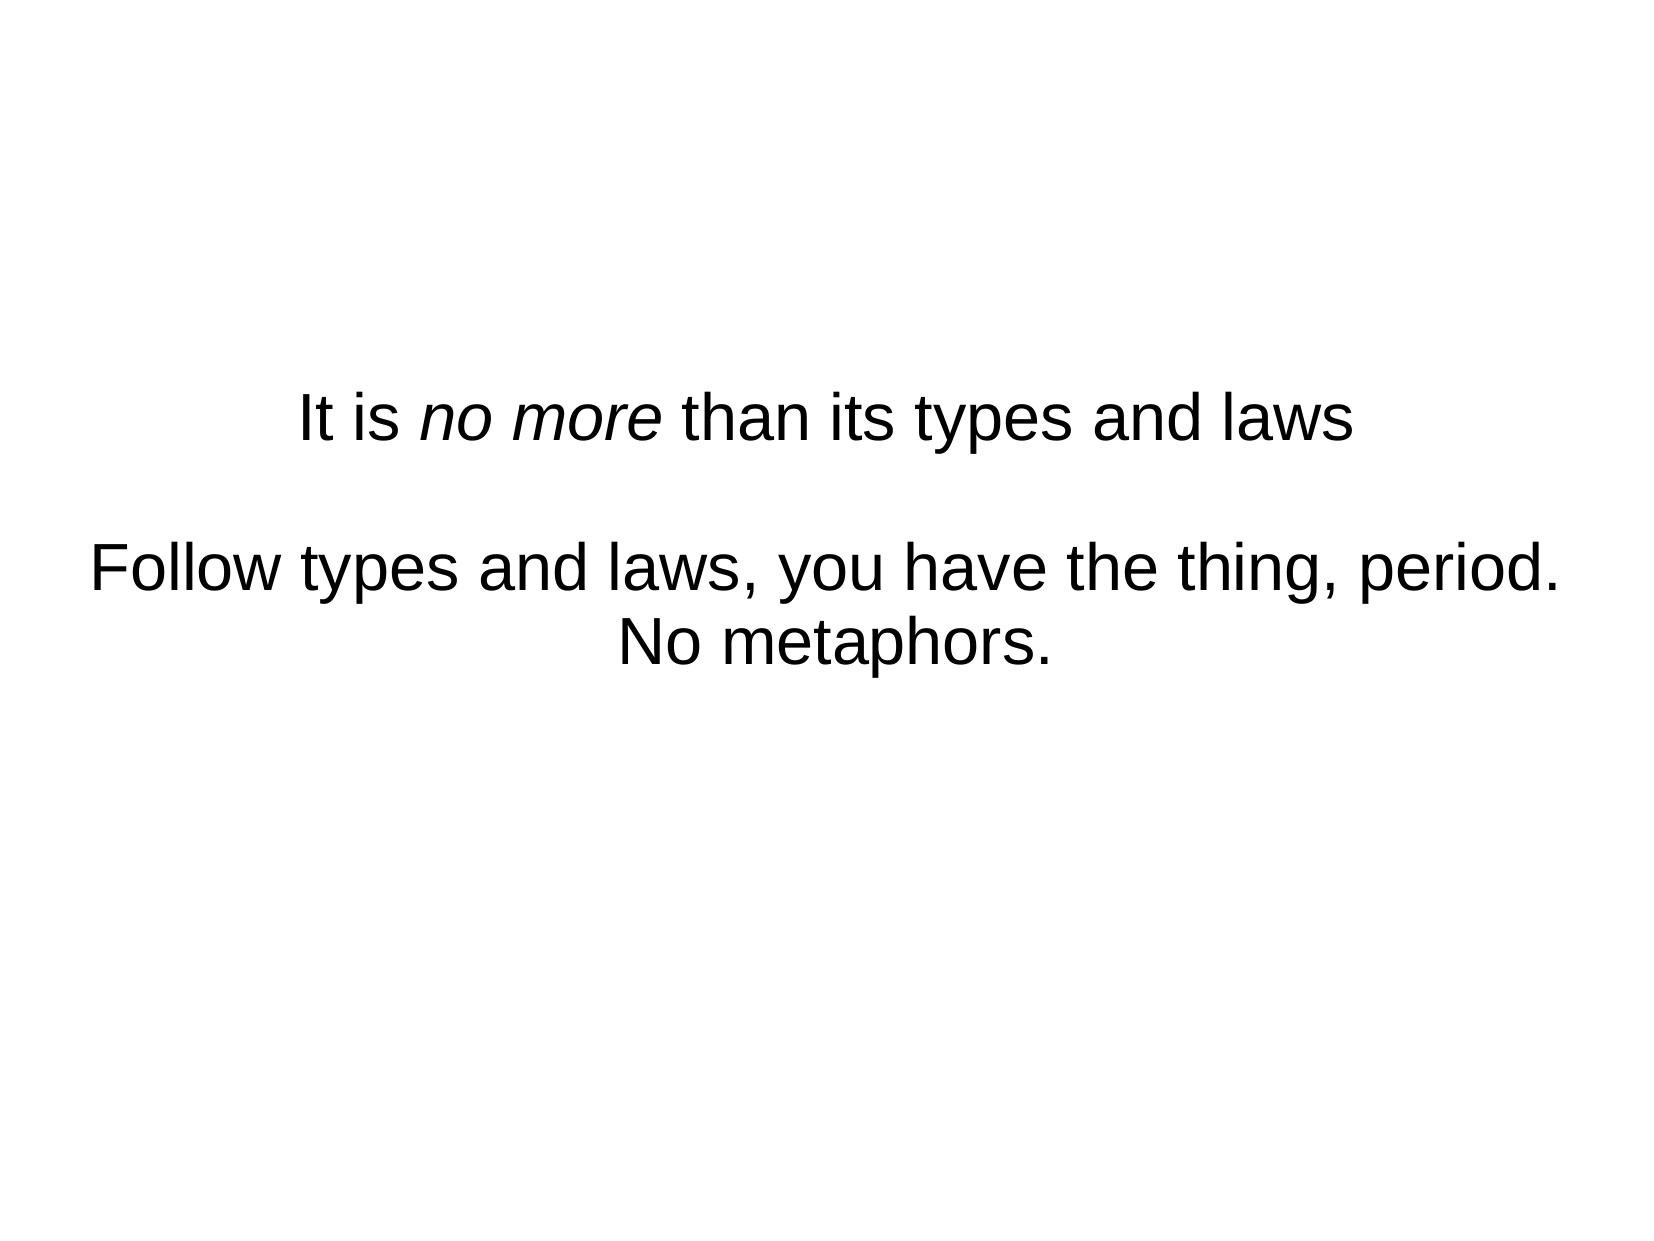

# It is no more than its types and laws
Follow types and laws, you have the thing, period. No metaphors.